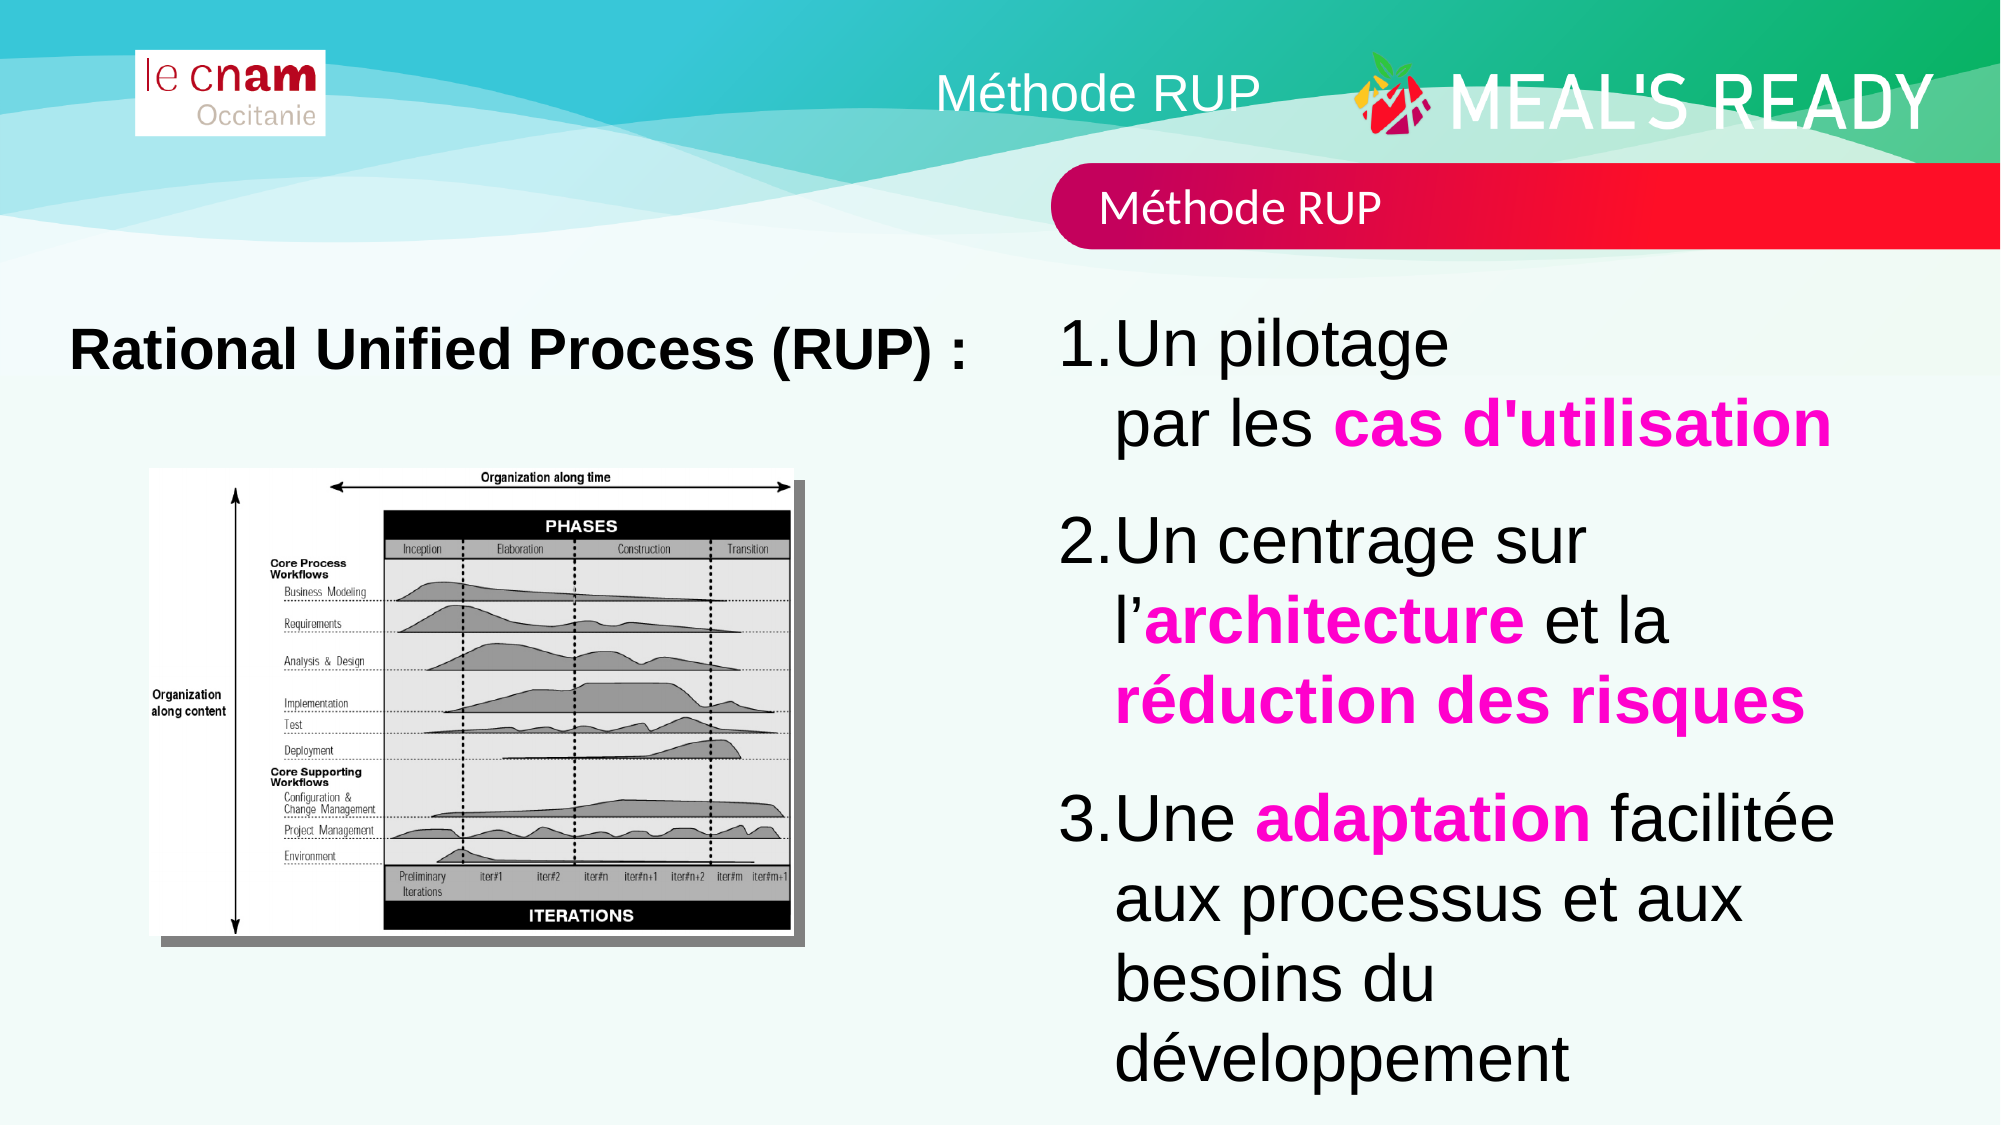

Méthode RUP
Méthode RUP
1.Un pilotage
 par les cas d'utilisation
2.Un centrage sur
 l’architecture et la
 réduction des risques
3.Une adaptation facilitée
 aux processus et aux
 besoins du
 développement
Rational Unified Process (RUP) :